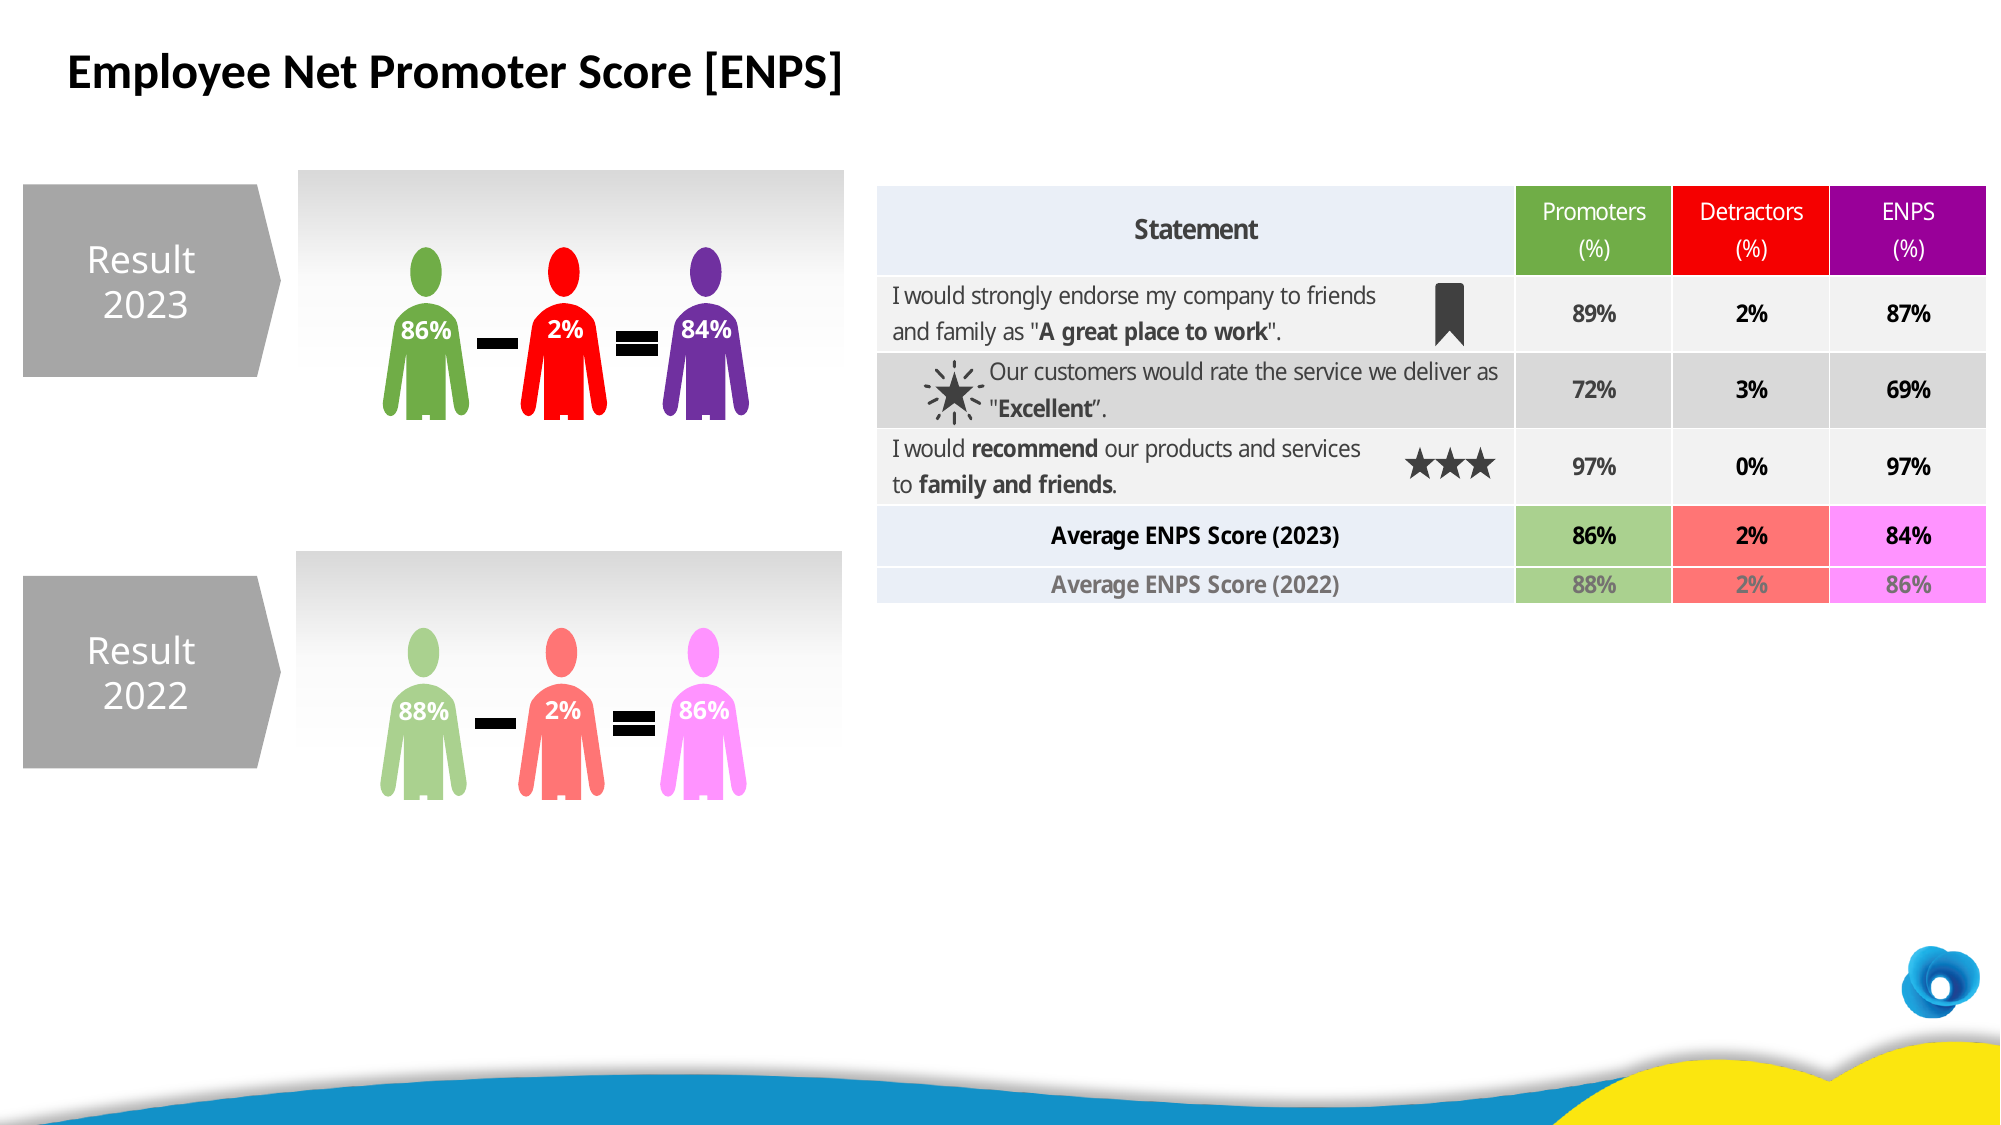

Employee Net Promoter Score [ENPS]
2%
84%
86%
Result
2023
2%
86%
88%
Result
2022